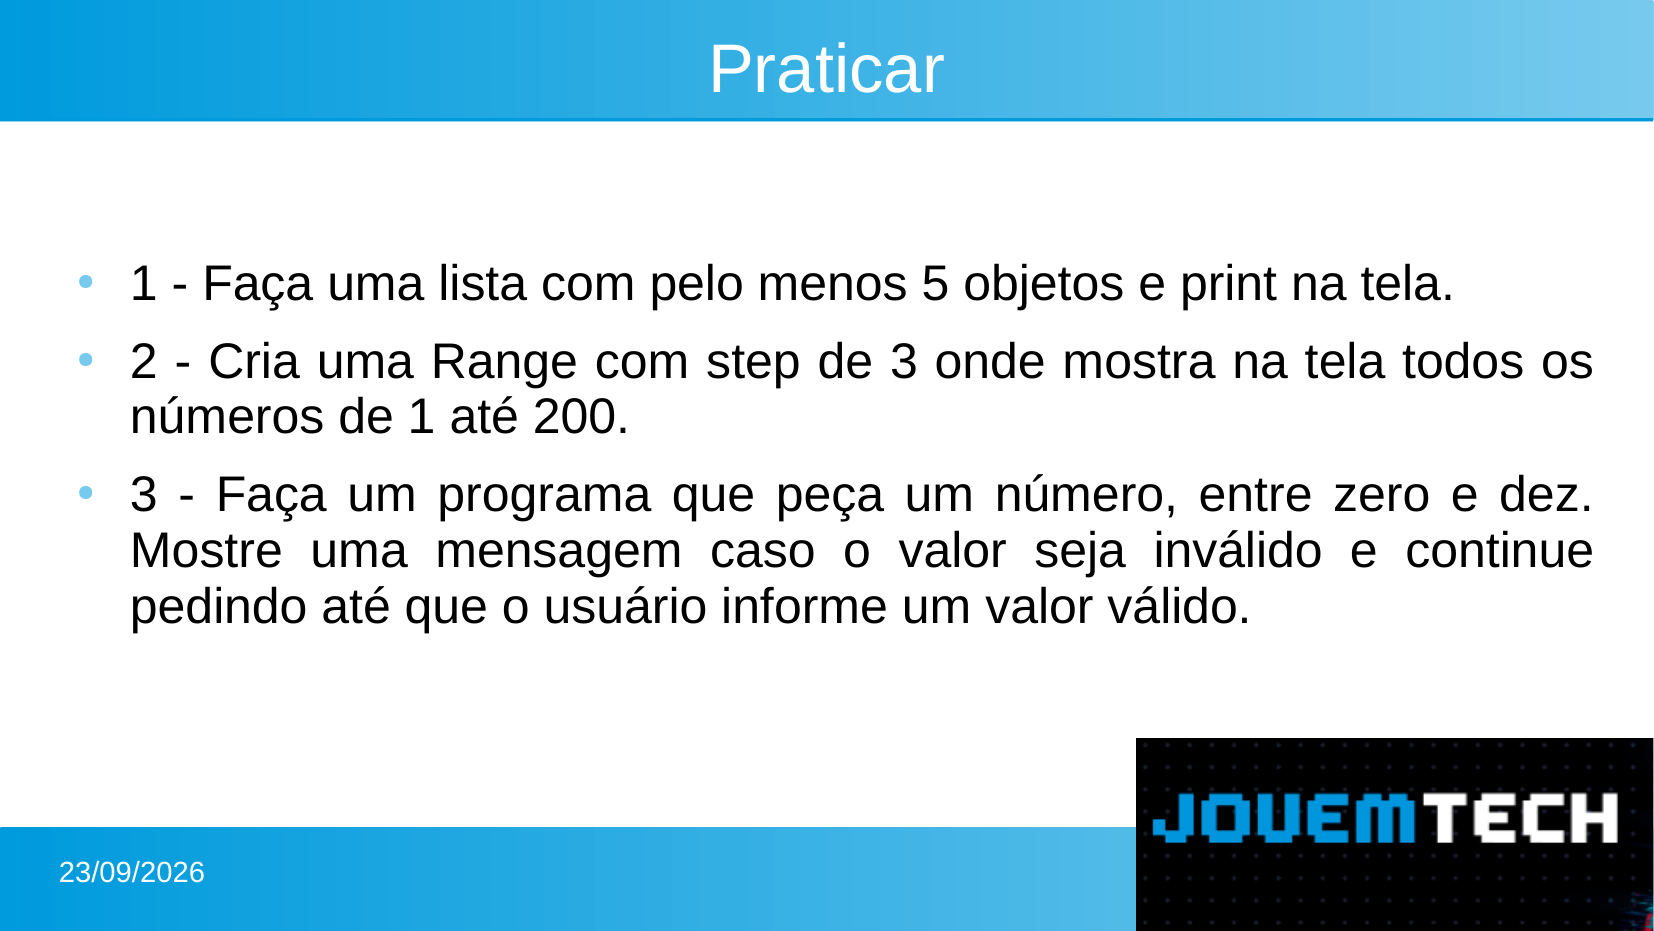

# Praticar
1 - Faça uma lista com pelo menos 5 objetos e print na tela.
2 - Cria uma Range com step de 3 onde mostra na tela todos os números de 1 até 200.
3 - Faça um programa que peça um número, entre zero e dez. Mostre uma mensagem caso o valor seja inválido e continue pedindo até que o usuário informe um valor válido.
7